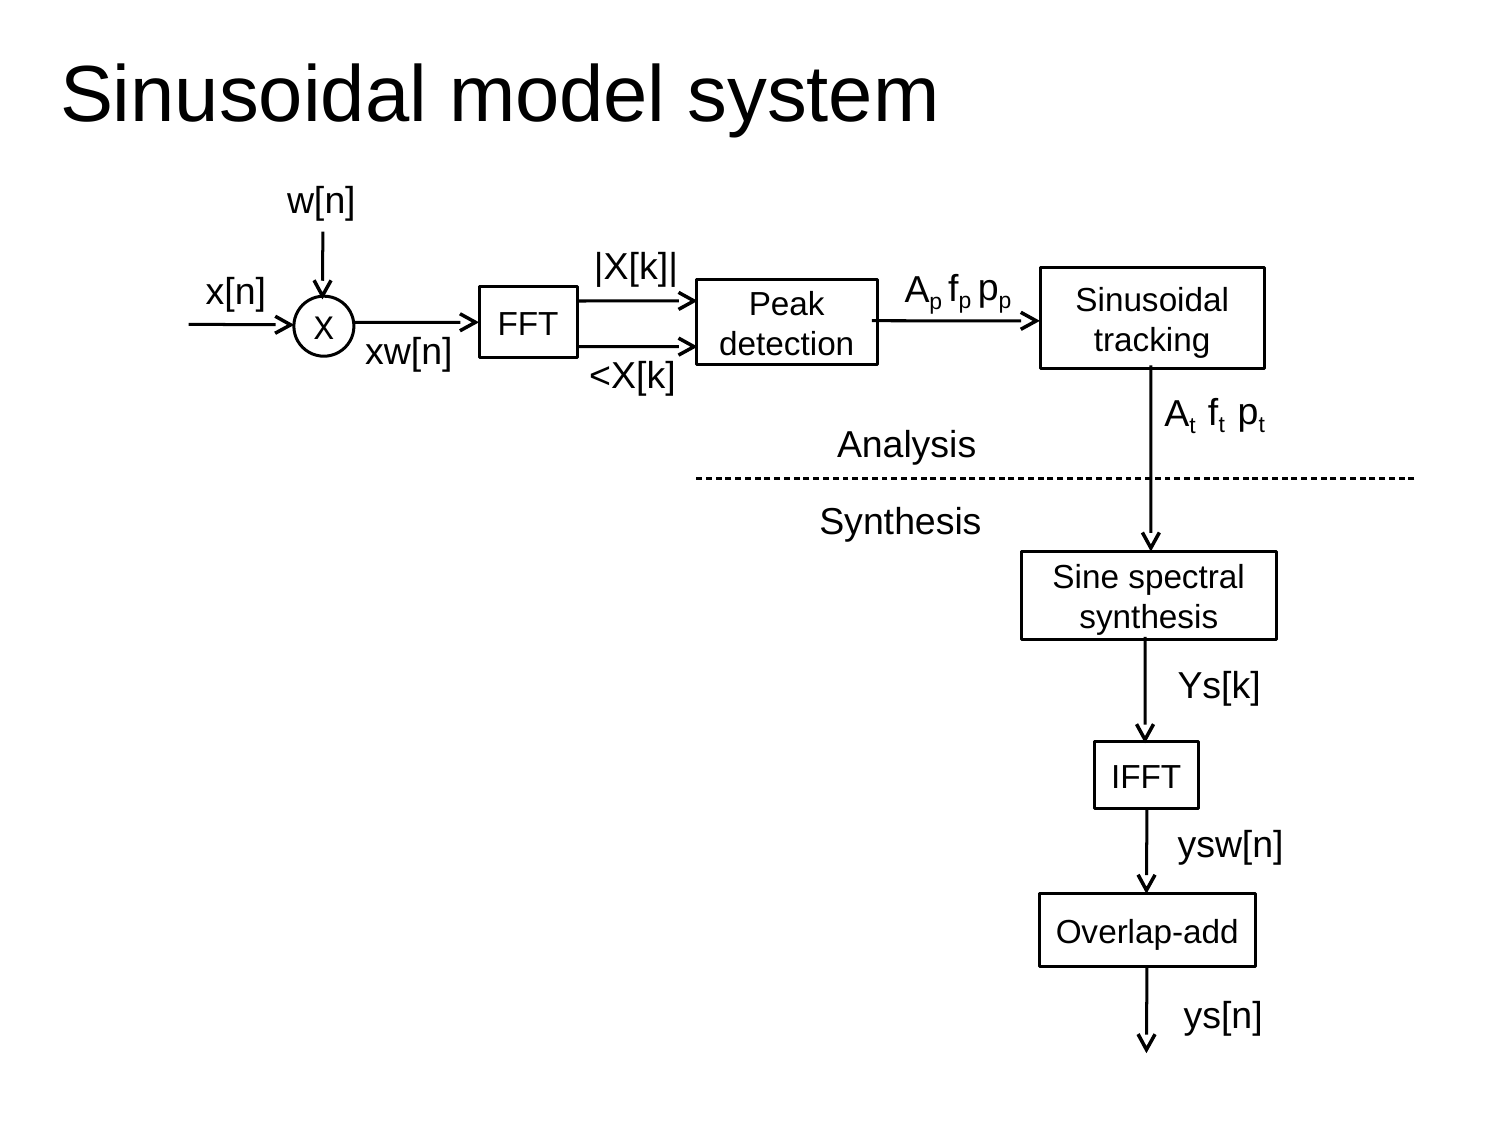

# Sinusoidal model system
w[n]
|X[k]|
pp
fp
Ap
x[n]
Sinusoidal
tracking
Peak detection
FFT
X
xw[n]
<X[k]
pt
ft
At
Analysis
Synthesis
Sine spectral
synthesis
Ys[k]
IFFT
ysw[n]
Overlap-add
ys[n]